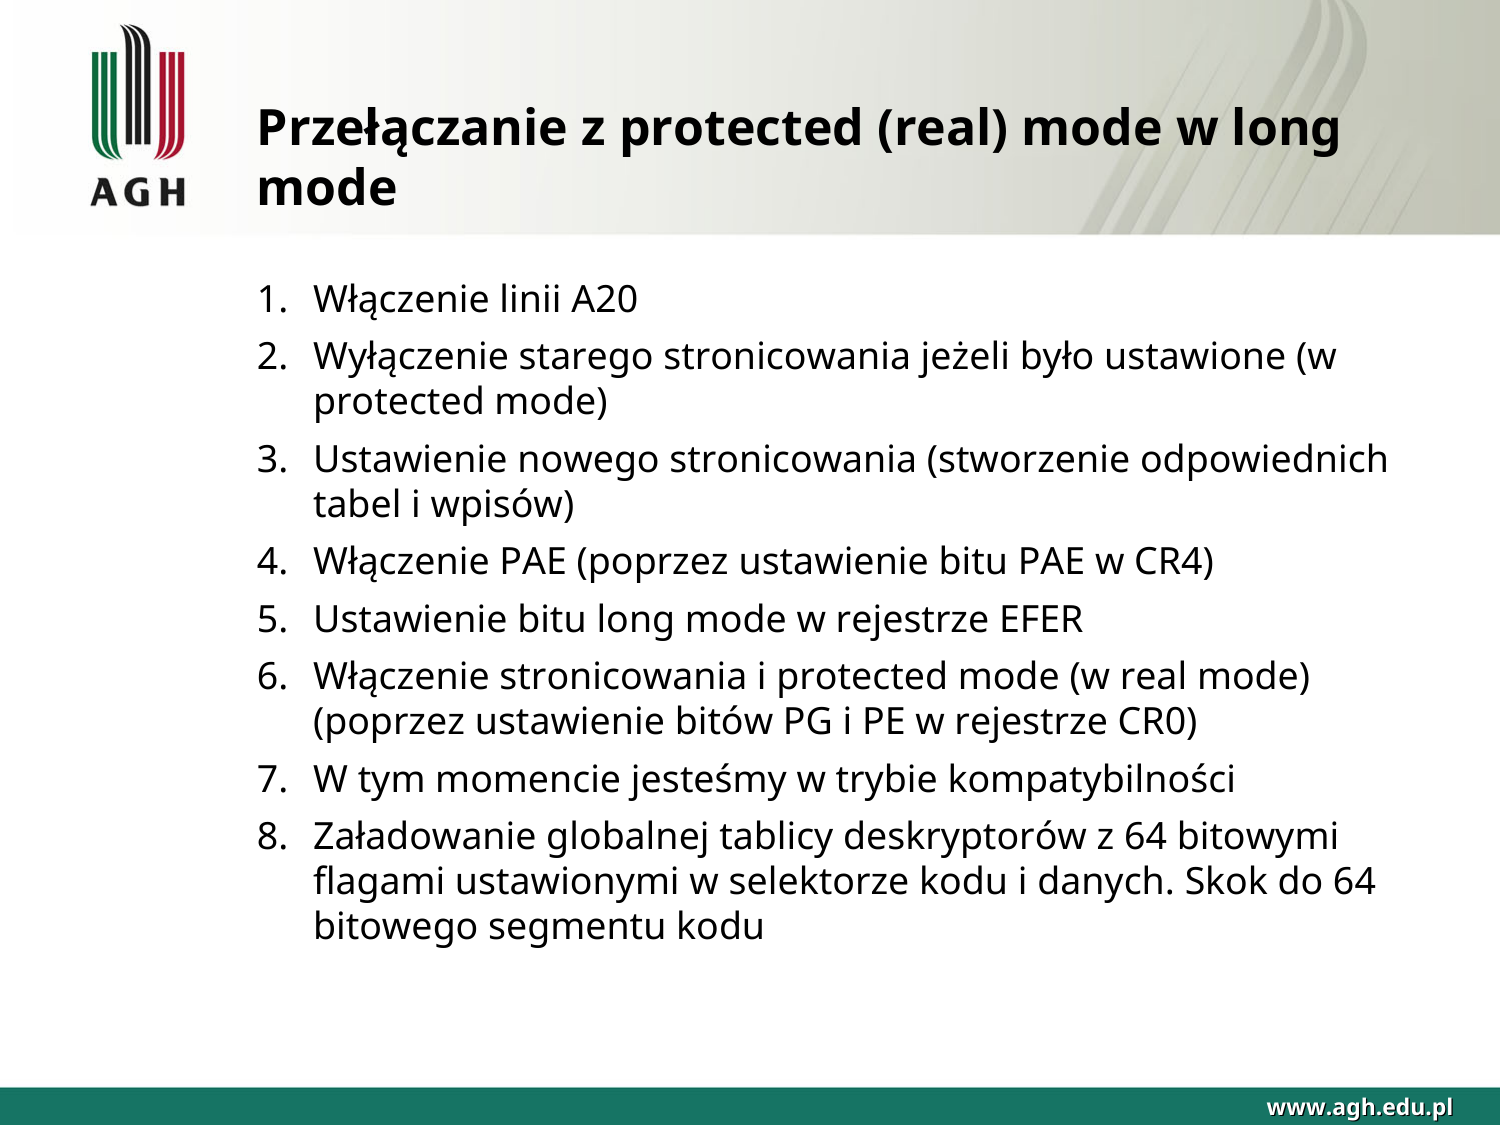

# Przełączanie z protected (real) mode w long mode
Włączenie linii A20
Wyłączenie starego stronicowania jeżeli było ustawione (w protected mode)
Ustawienie nowego stronicowania (stworzenie odpowiednich tabel i wpisów)
Włączenie PAE (poprzez ustawienie bitu PAE w CR4)
Ustawienie bitu long mode w rejestrze EFER
Włączenie stronicowania i protected mode (w real mode) (poprzez ustawienie bitów PG i PE w rejestrze CR0)
W tym momencie jesteśmy w trybie kompatybilności
Załadowanie globalnej tablicy deskryptorów z 64 bitowymi flagami ustawionymi w selektorze kodu i danych. Skok do 64 bitowego segmentu kodu
www.agh.edu.pl